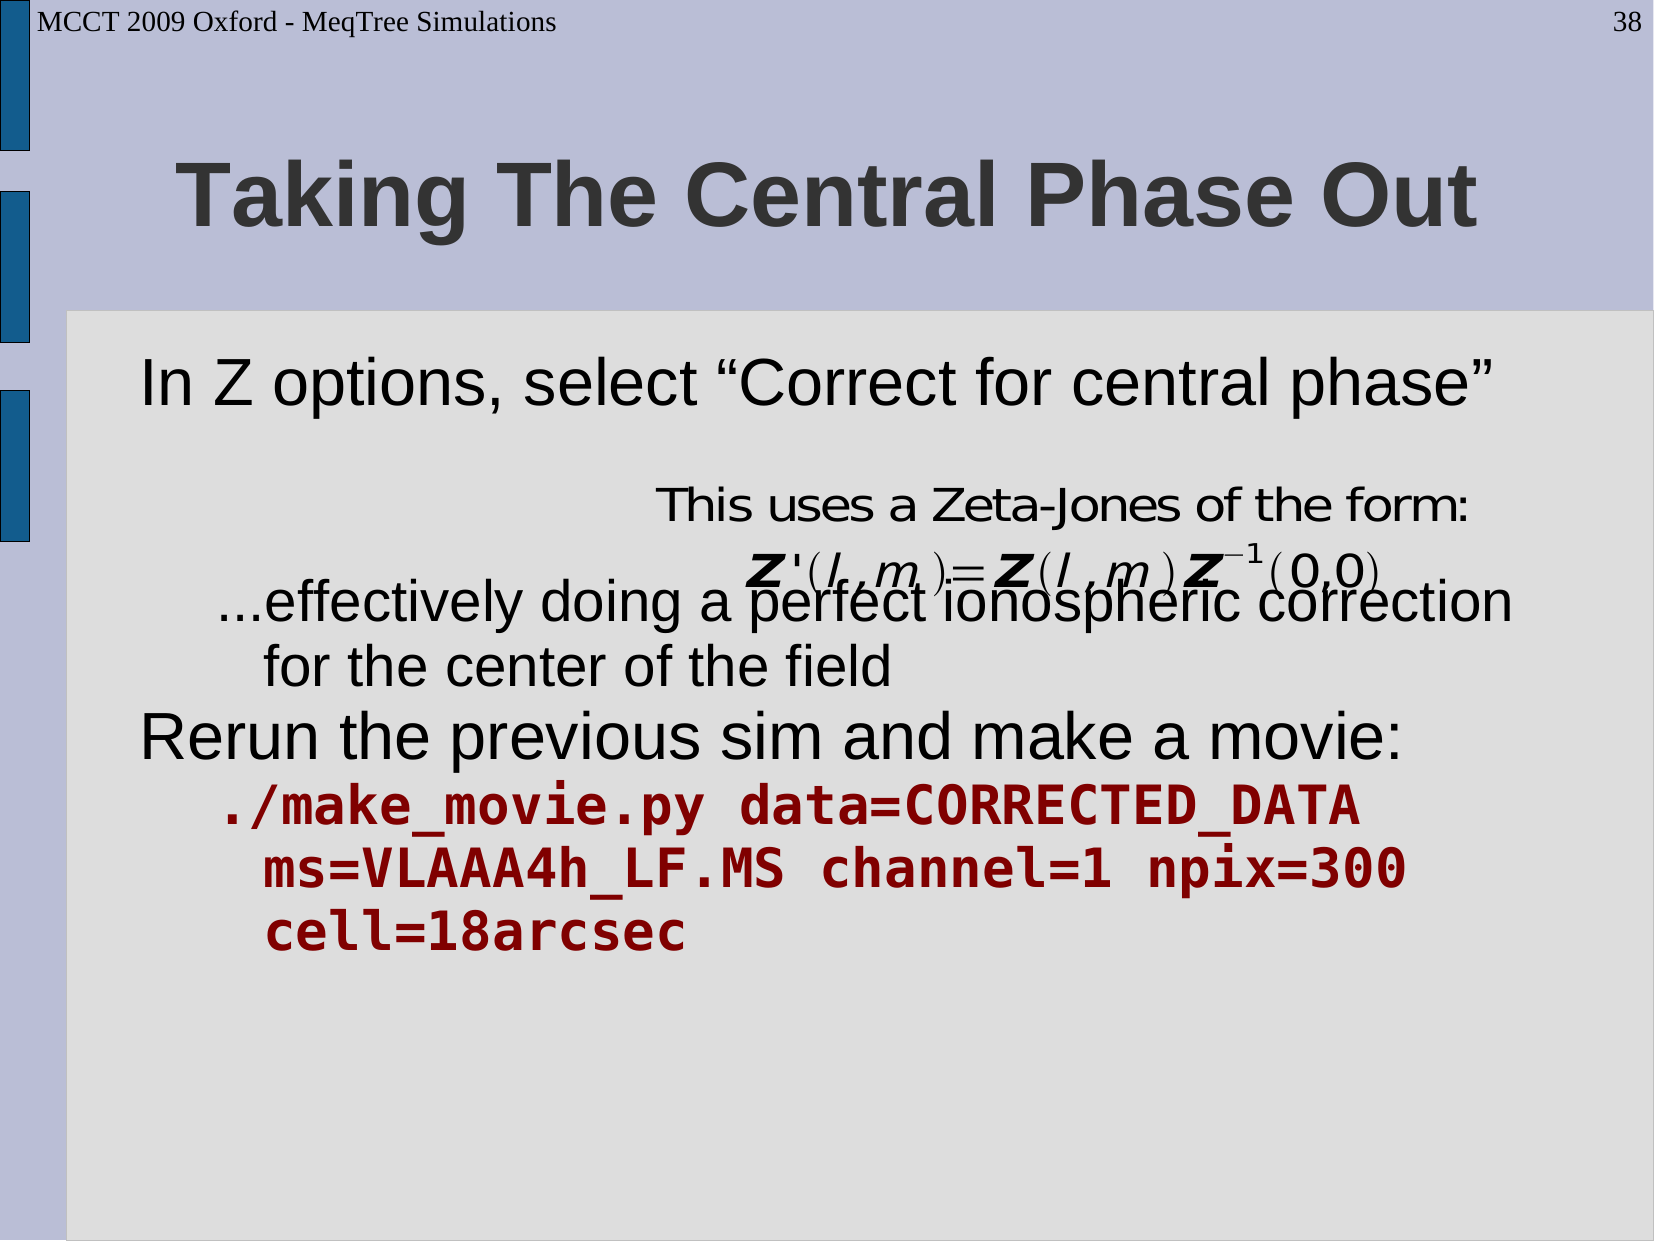

MCCT 2009 Oxford - MeqTree Simulations
38
# Taking The Central Phase Out
In Z options, select “Correct for central phase”
...effectively doing a perfect ionospheric correction for the center of the field
Rerun the previous sim and make a movie:
./make_movie.py data=CORRECTED_DATA ms=VLAAA4h_LF.MS channel=1 npix=300 cell=18arcsec